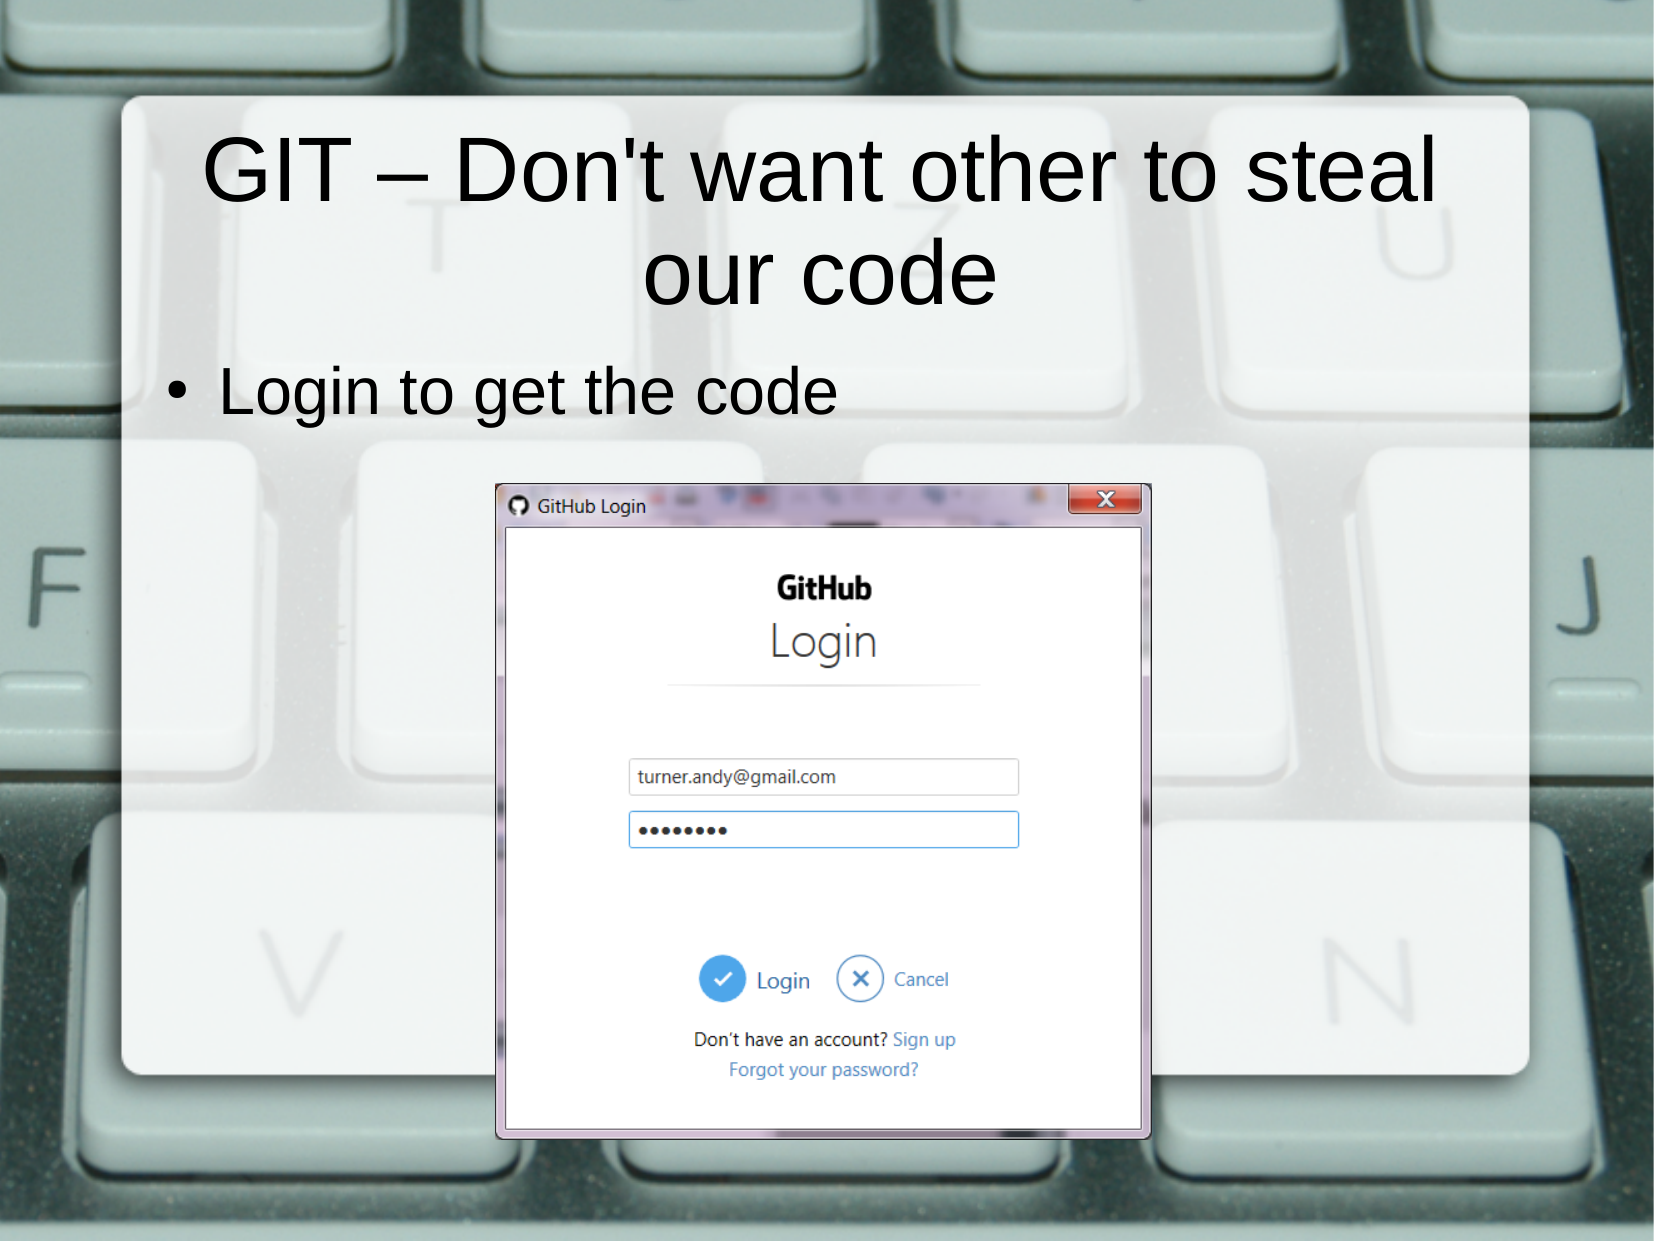

# GIT – Don't want other to steal our code
Login to get the code